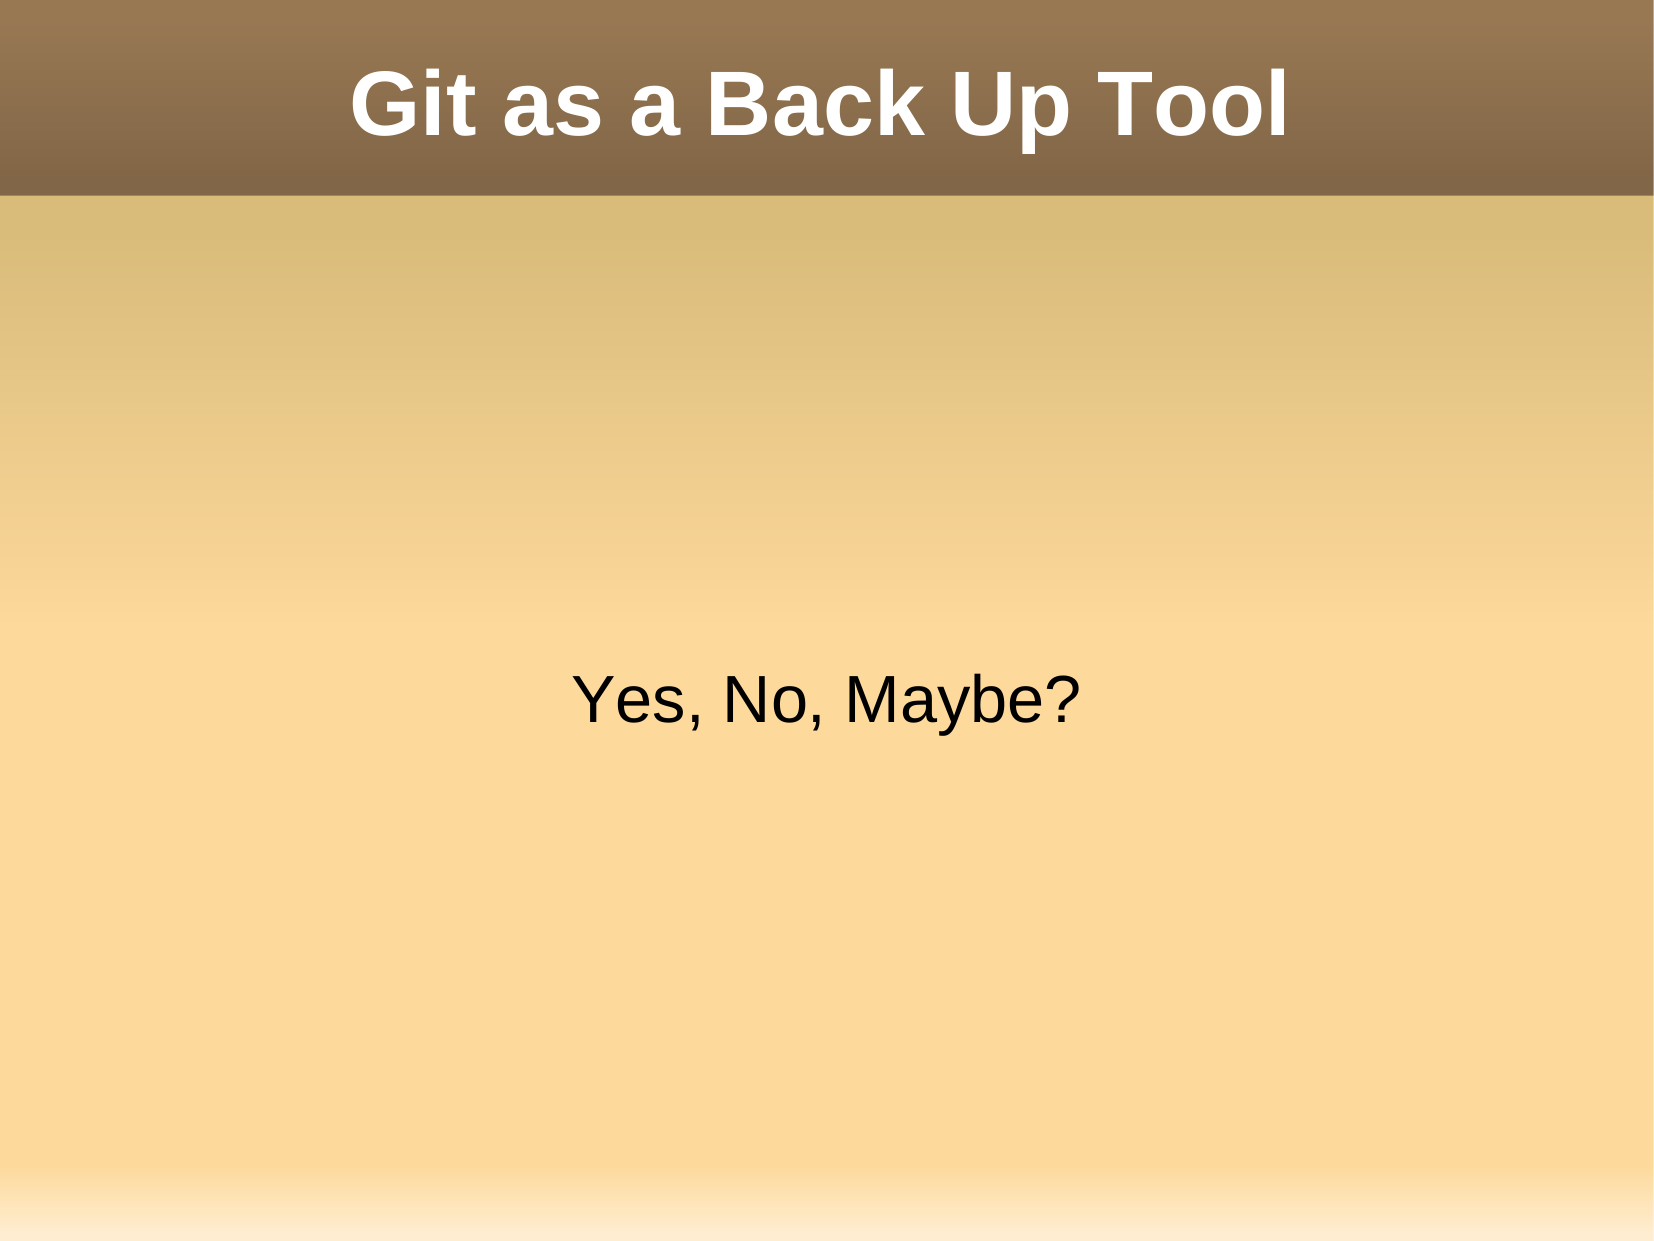

# Git as a Back Up Tool
Yes, No, Maybe?